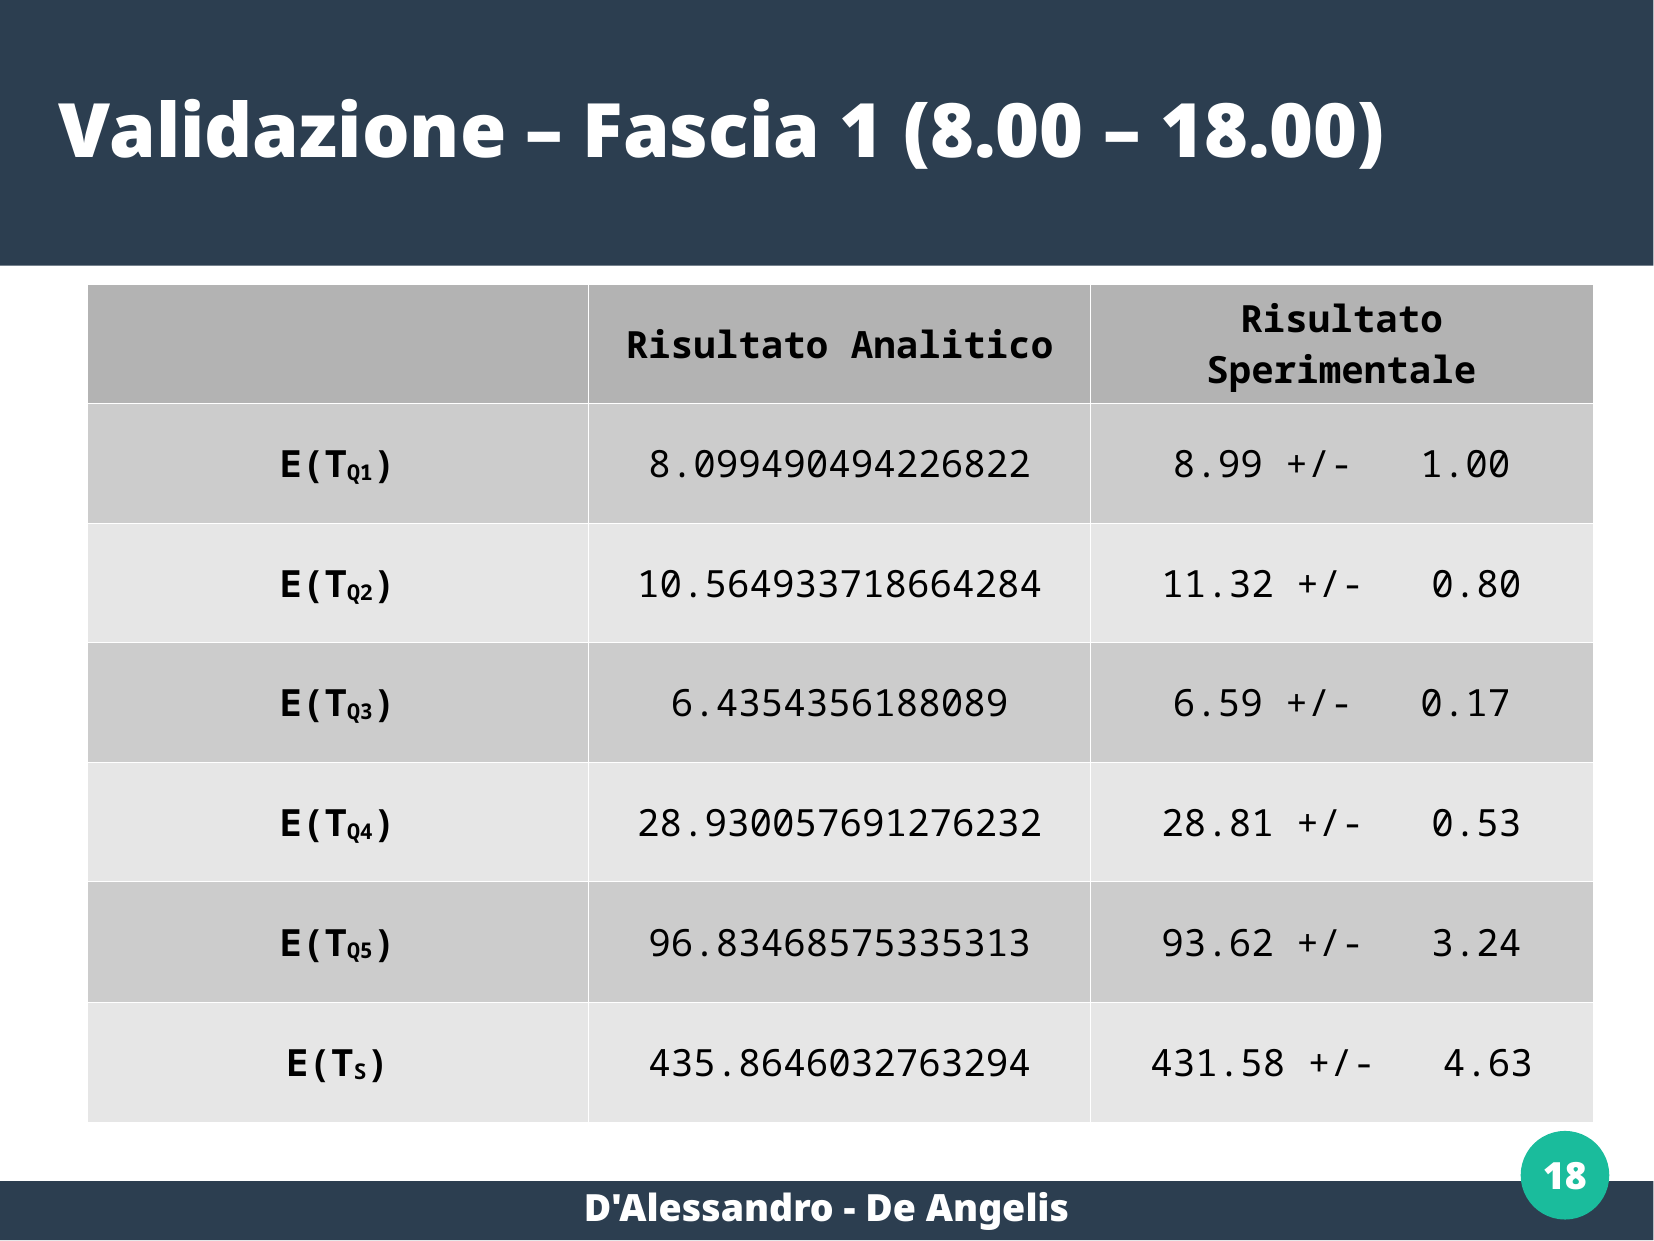

# Validazione – Fascia 1 (8.00 – 18.00)
| | Risultato Analitico | Risultato Sperimentale |
| --- | --- | --- |
| E(TQ1) | 8.099490494226822 | 8.99 +/- 1.00 |
| E(TQ2) | 10.564933718664284 | 11.32 +/- 0.80 |
| E(TQ3) | 6.4354356188089 | 6.59 +/- 0.17 |
| E(TQ4) | 28.930057691276232 | 28.81 +/- 0.53 |
| E(TQ5) | 96.83468575335313 | 93.62 +/- 3.24 |
| E(TS) | 435.8646032763294 | 431.58 +/- 4.63 |
18
D'Alessandro - De Angelis